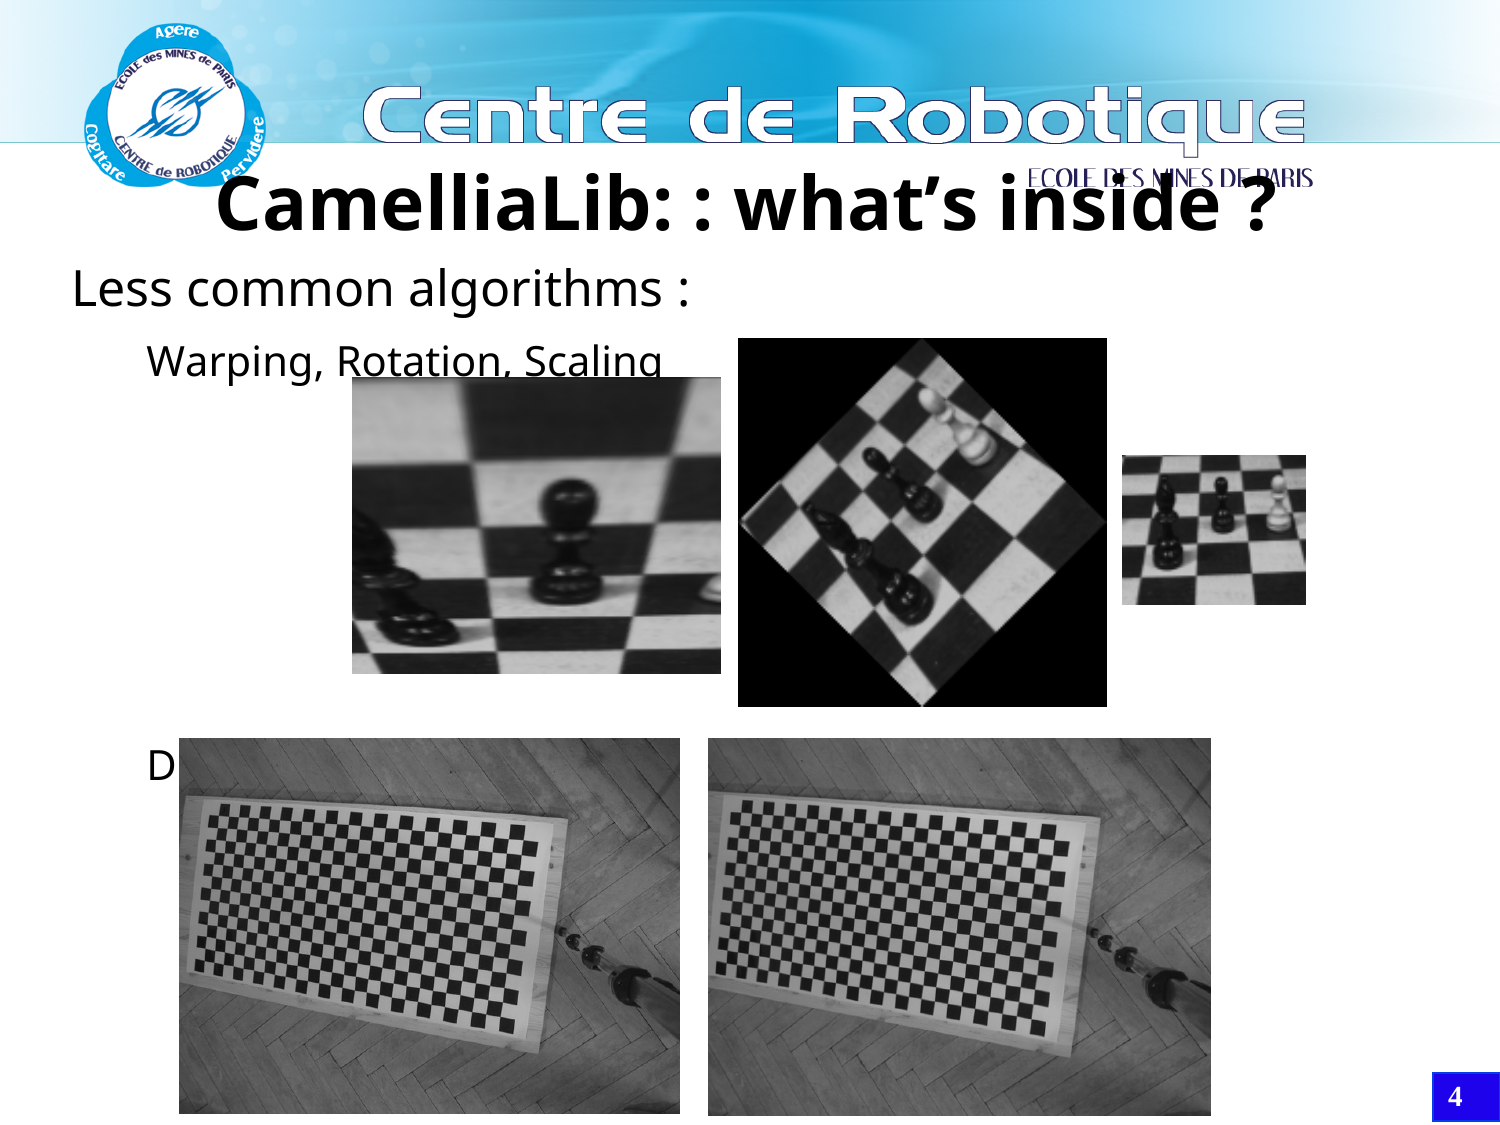

# CamelliaLib: : what’s inside ?
Less common algorithms :
Warping, Rotation, Scaling
Distortion correction